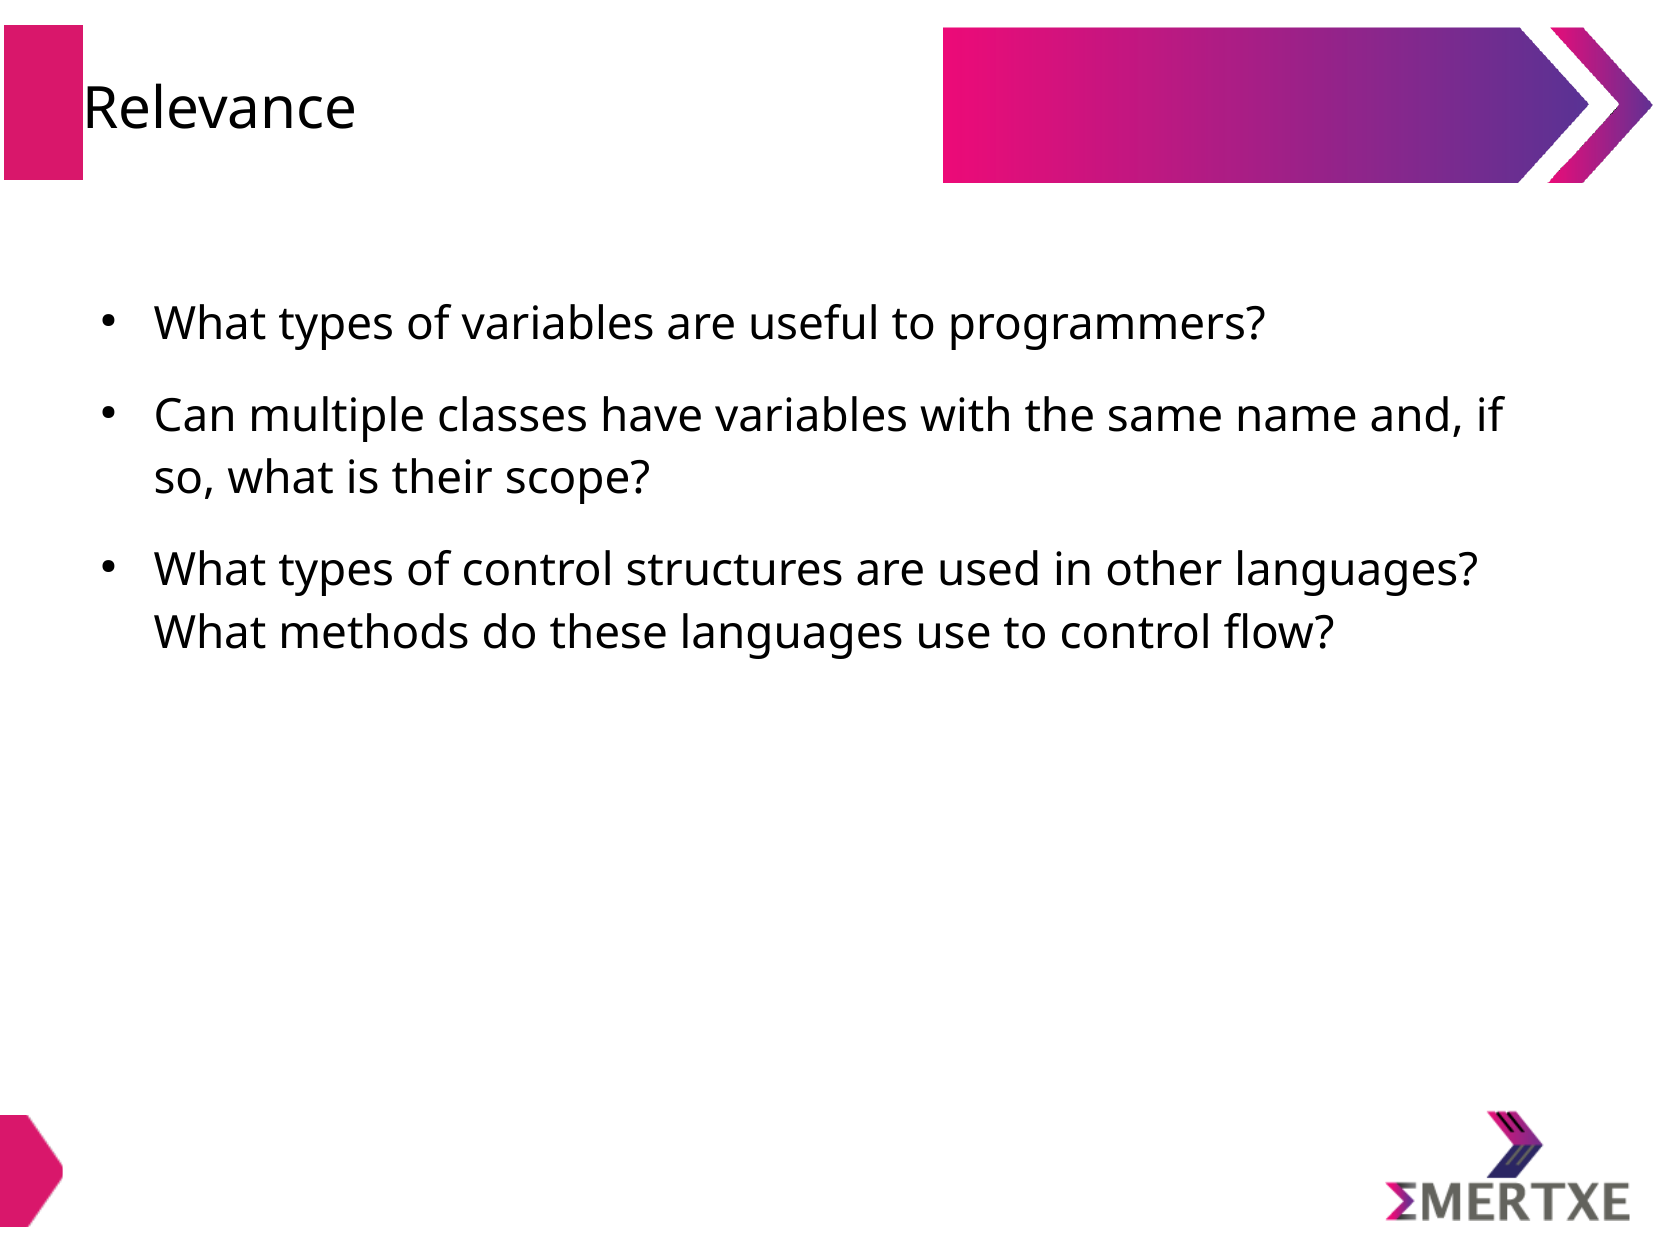

# Relevance
What types of variables are useful to programmers?
Can multiple classes have variables with the same name and, if so, what is their scope?
What types of control structures are used in other languages? What methods do these languages use to control flow?